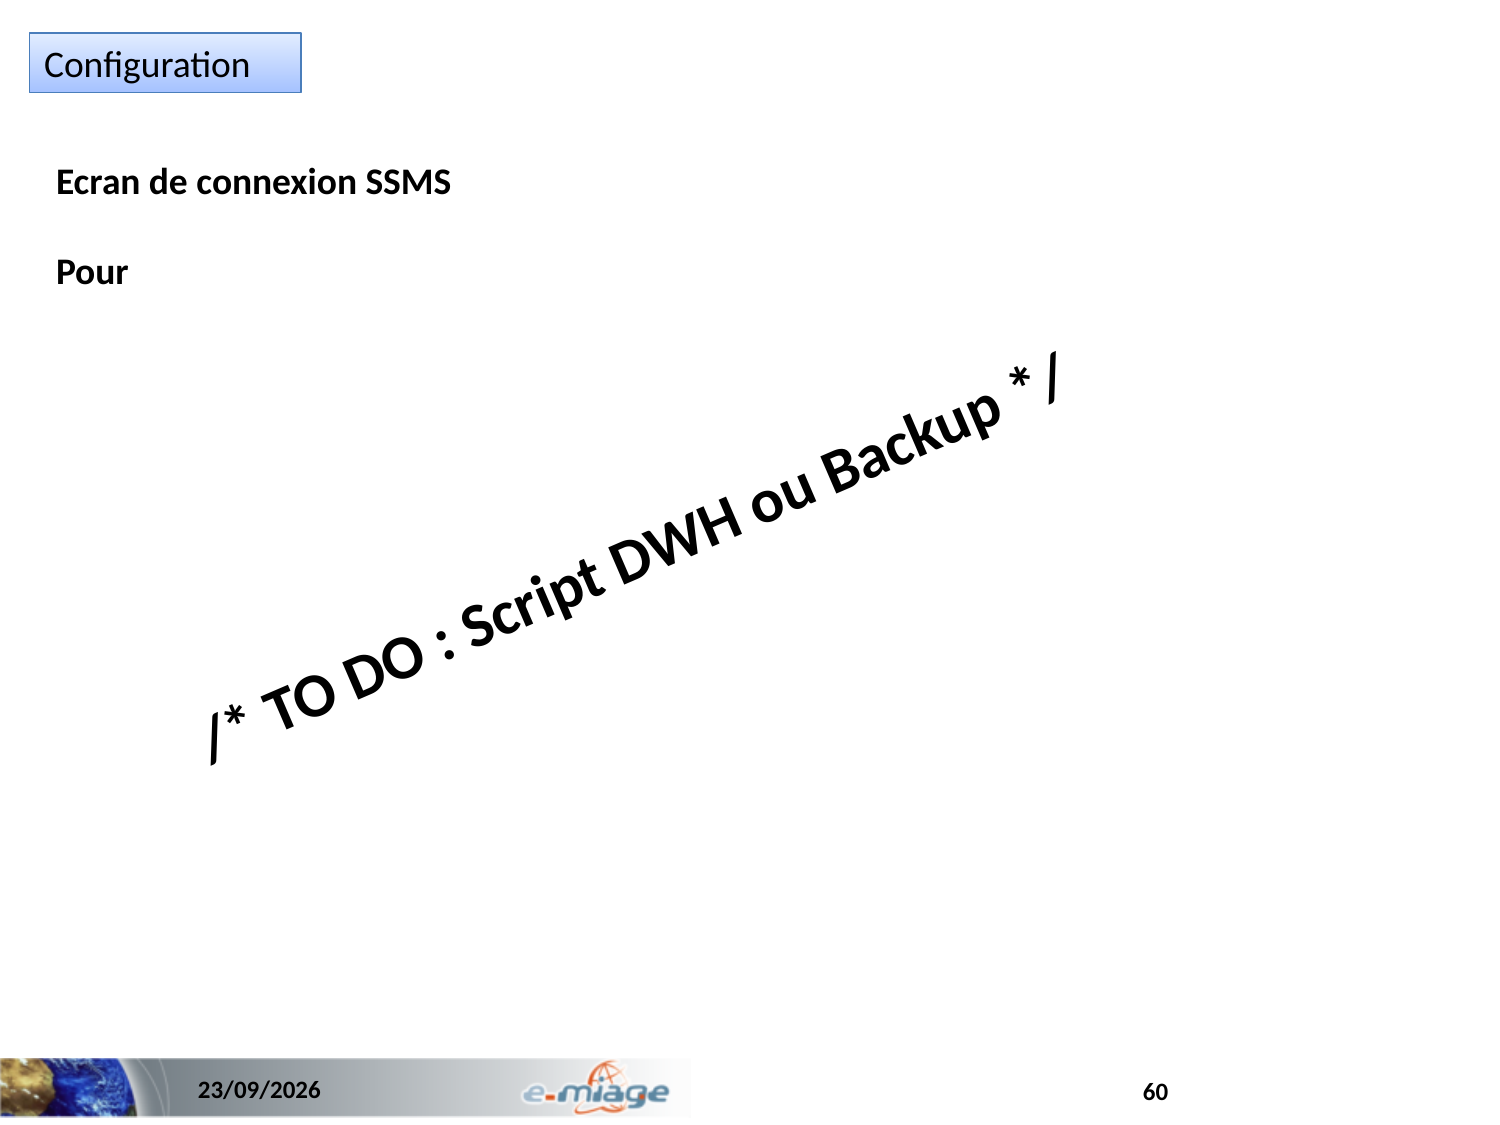

Configuration
Ecran de connexion SSMS
Pour
/* TO DO : Script DWH ou Backup */